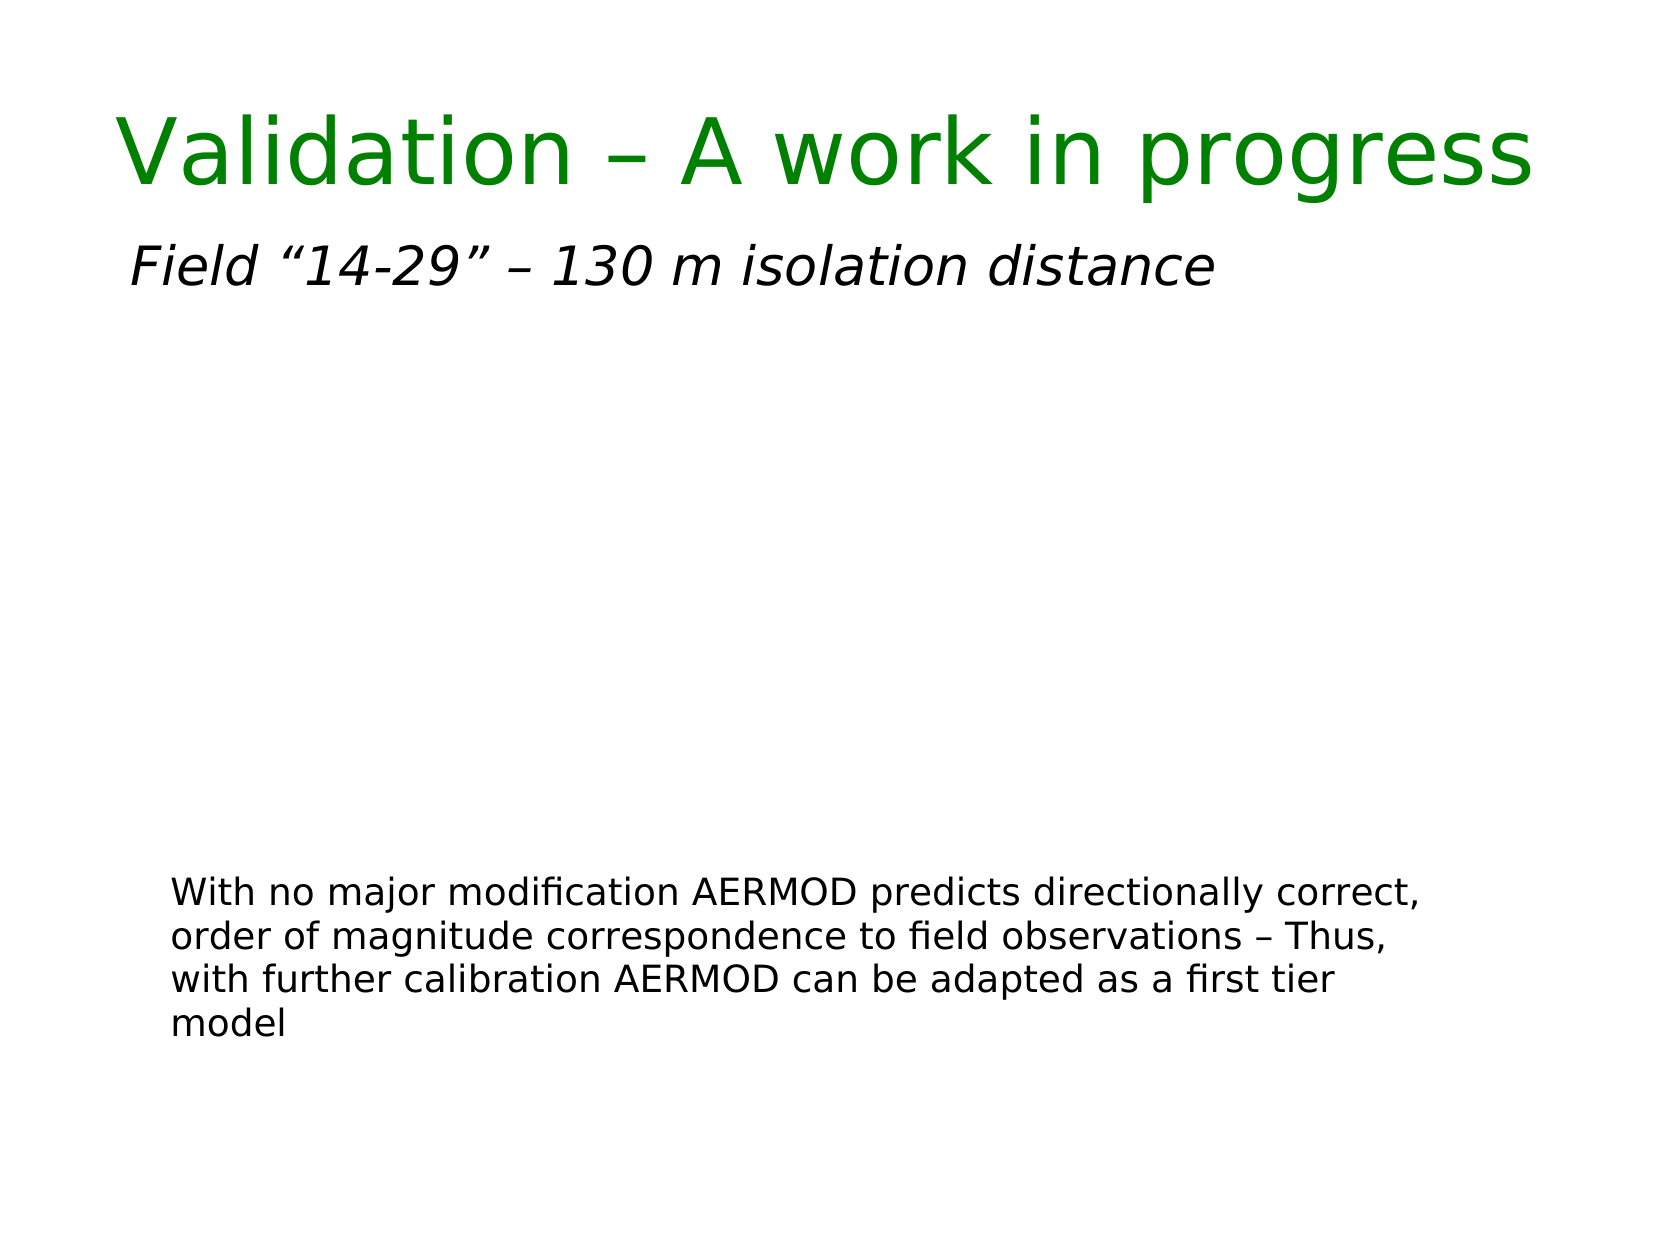

# Validation – A work in progress
Field “14-29” – 130 m isolation distance
With no major modification AERMOD predicts directionally correct, order of magnitude correspondence to field observations – Thus, with further calibration AERMOD can be adapted as a first tier model